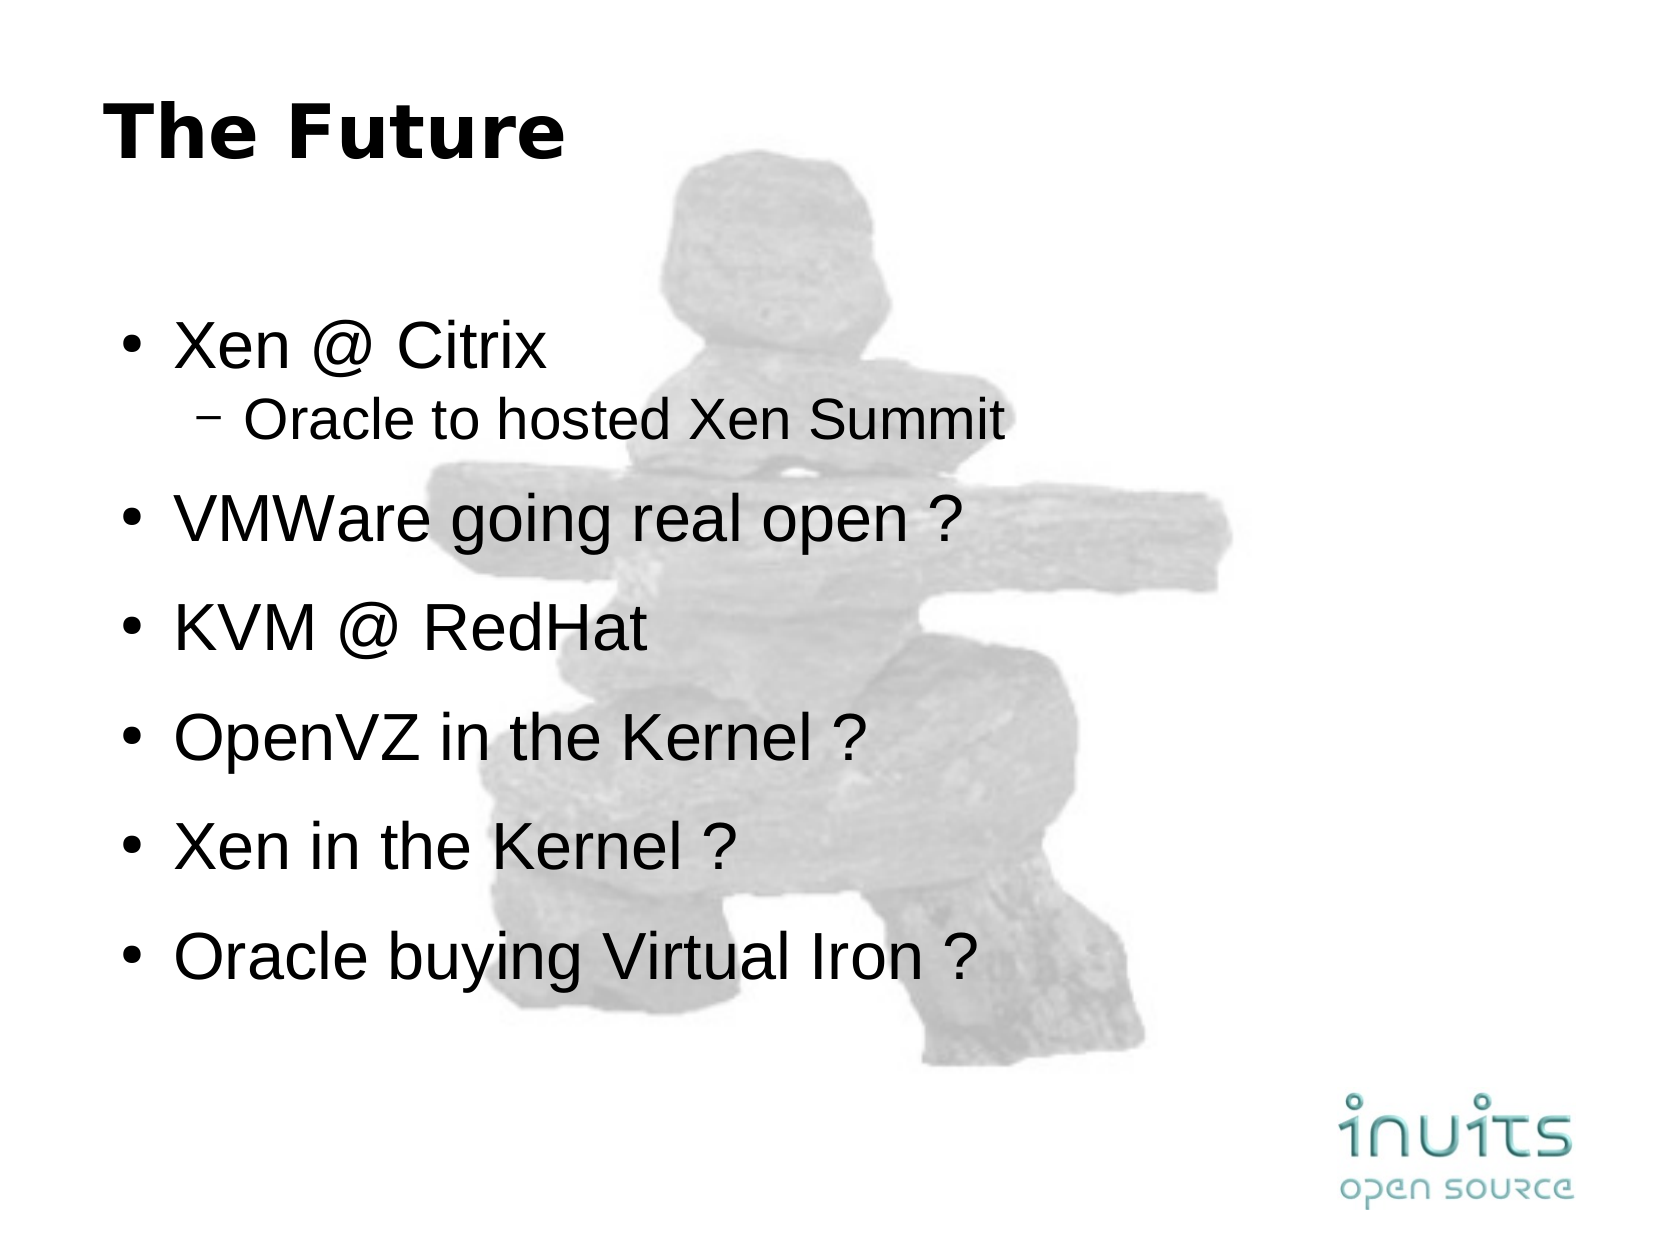

The Future
# Xen @ Citrix
Oracle to hosted Xen Summit
VMWare going real open ?
KVM @ RedHat
OpenVZ in the Kernel ?
Xen in the Kernel ?
Oracle buying Virtual Iron ?